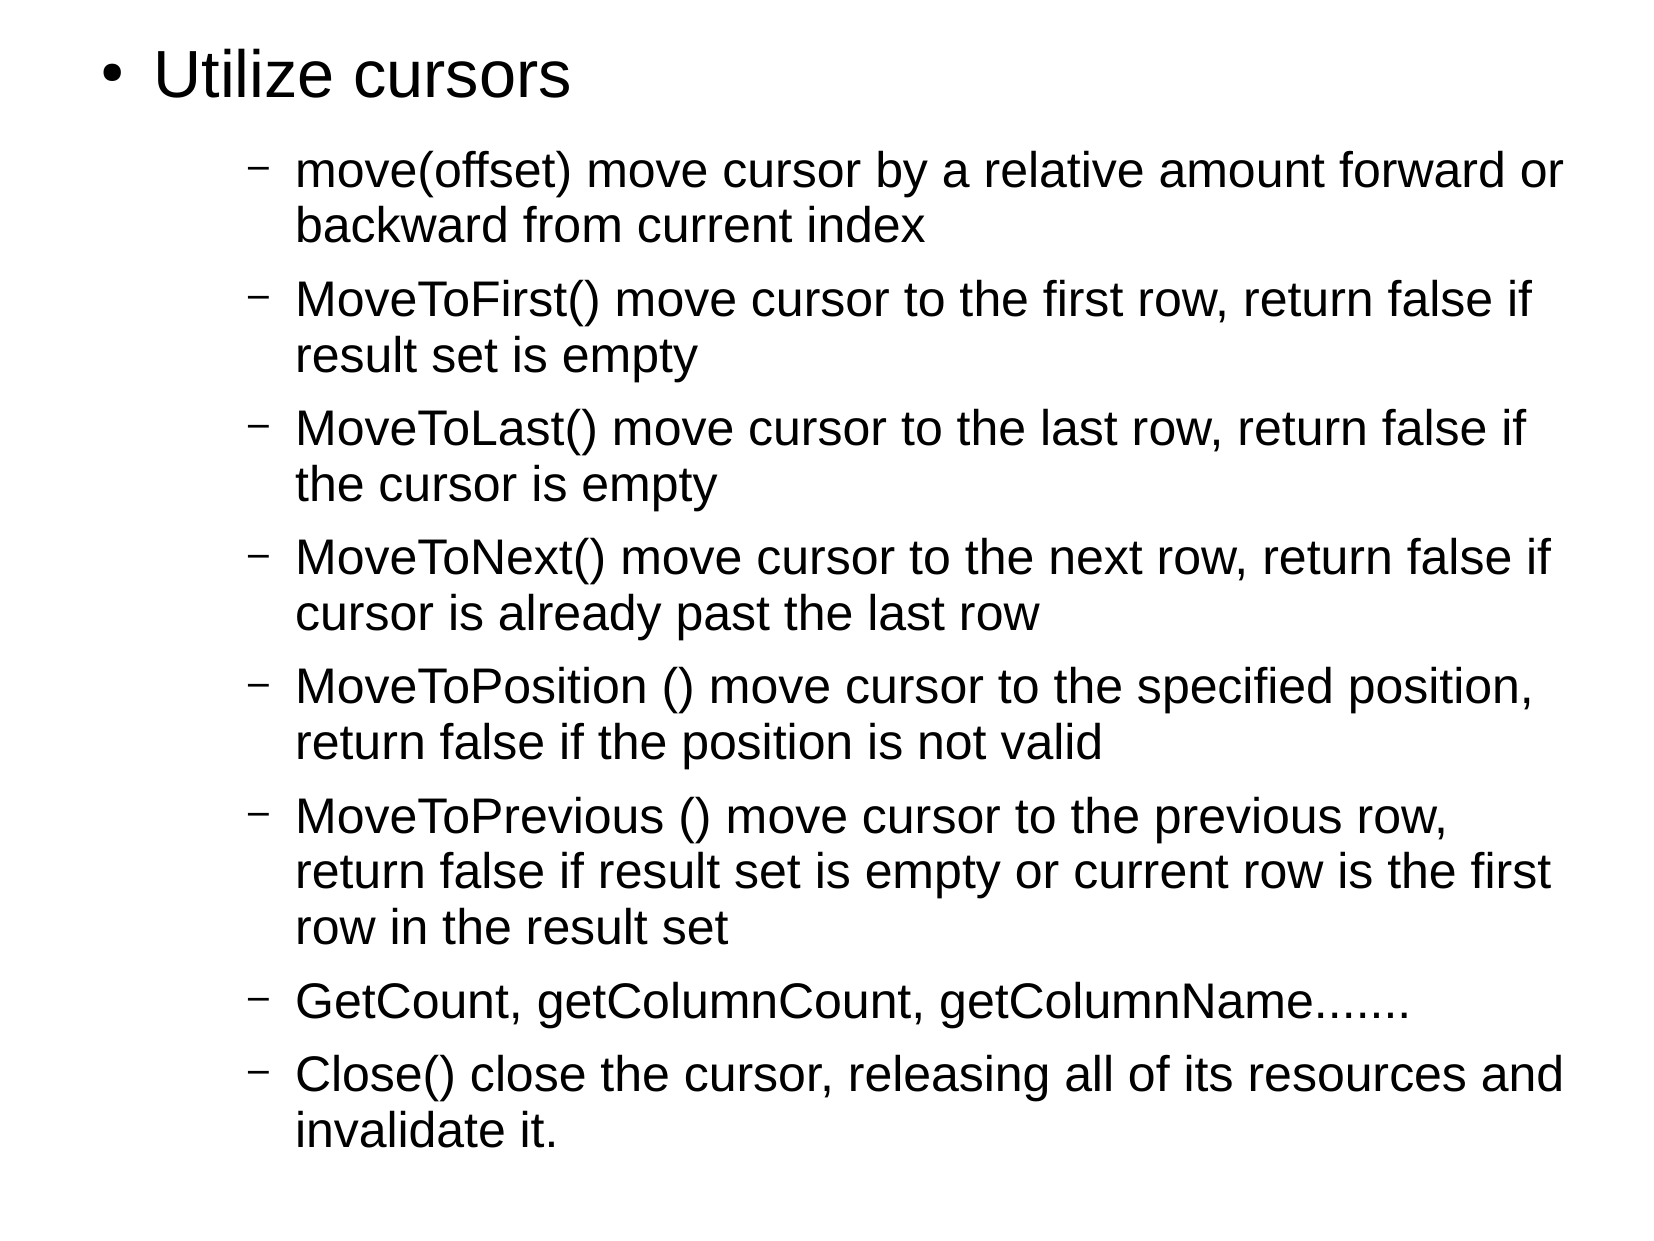

# Utilize cursors
move(offset) move cursor by a relative amount forward or backward from current index
MoveToFirst() move cursor to the first row, return false if result set is empty
MoveToLast() move cursor to the last row, return false if the cursor is empty
MoveToNext() move cursor to the next row, return false if cursor is already past the last row
MoveToPosition () move cursor to the specified position, return false if the position is not valid
MoveToPrevious () move cursor to the previous row, return false if result set is empty or current row is the first row in the result set
GetCount, getColumnCount, getColumnName.......
Close() close the cursor, releasing all of its resources and invalidate it.